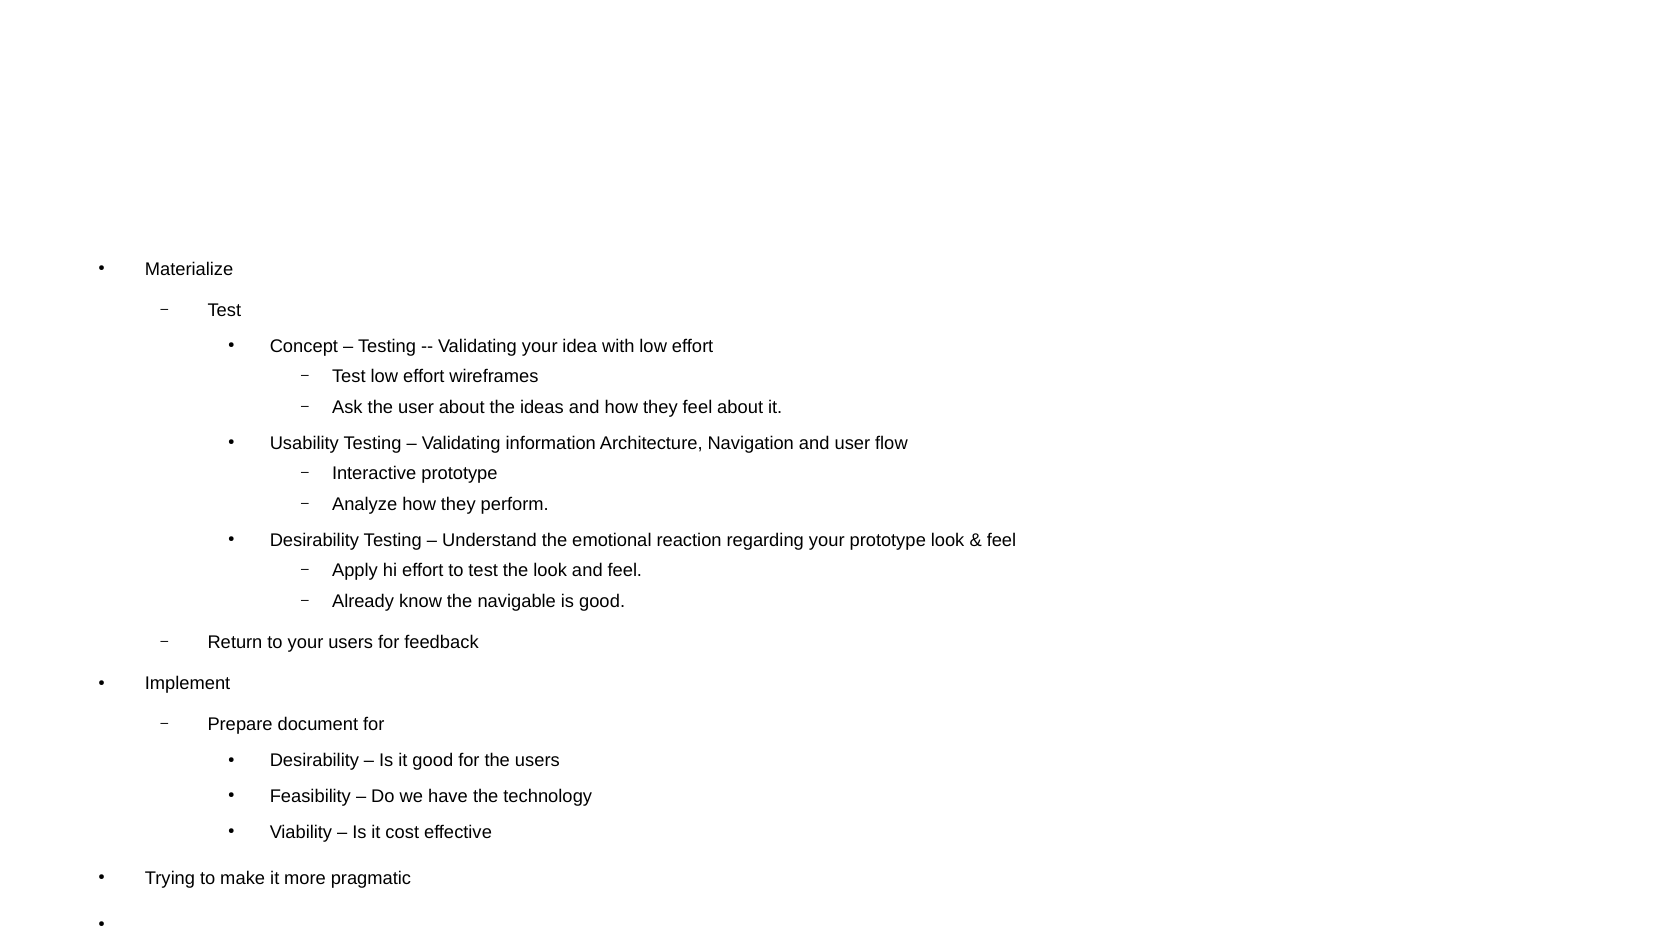

#
Materialize
Test
Concept – Testing -- Validating your idea with low effort
Test low effort wireframes
Ask the user about the ideas and how they feel about it.
Usability Testing – Validating information Architecture, Navigation and user flow
Interactive prototype
Analyze how they perform.
Desirability Testing – Understand the emotional reaction regarding your prototype look & feel
Apply hi effort to test the look and feel.
Already know the navigable is good.
Return to your users for feedback
Implement
Prepare document for
Desirability – Is it good for the users
Feasibility – Do we have the technology
Viability – Is it cost effective
Trying to make it more pragmatic